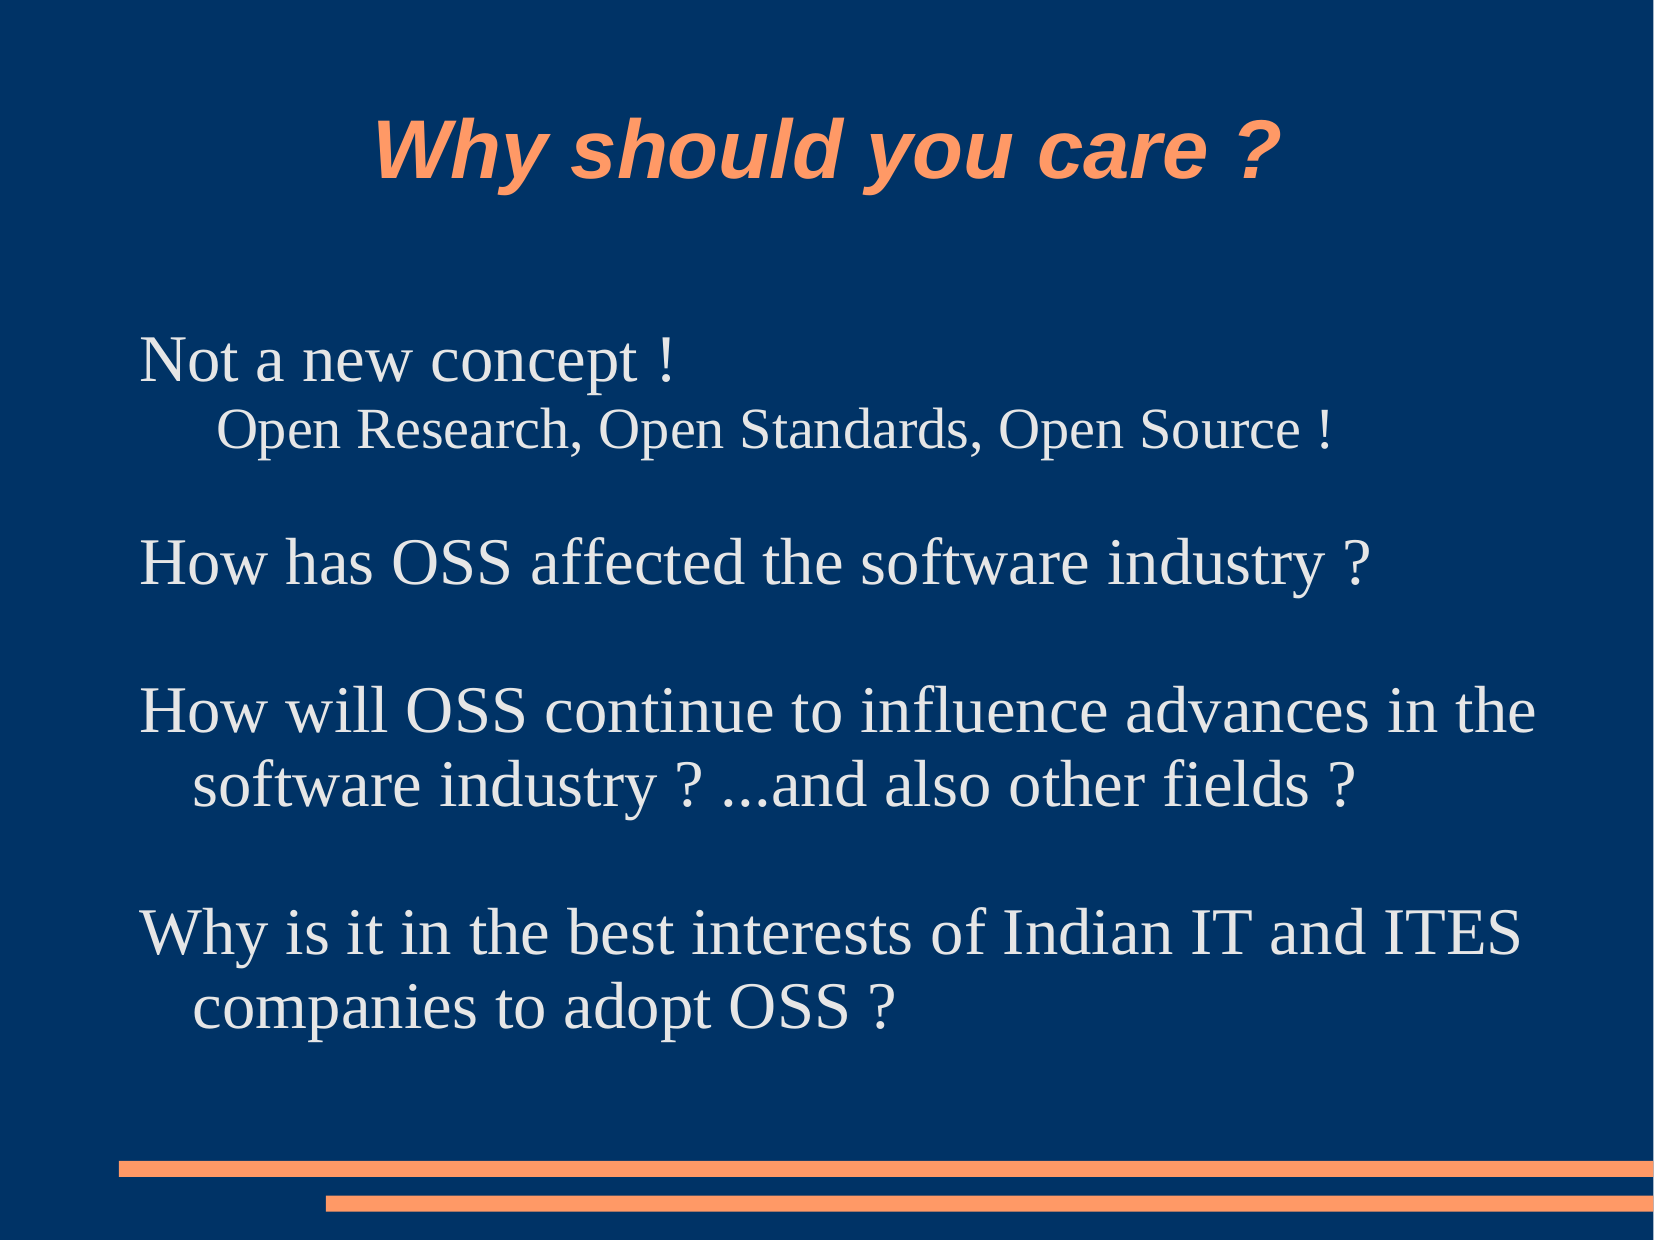

# Why should you care ?
Not a new concept !
Open Research, Open Standards, Open Source !
How has OSS affected the software industry ?
How will OSS continue to influence advances in the software industry ? ...and also other fields ?
Why is it in the best interests of Indian IT and ITES companies to adopt OSS ?